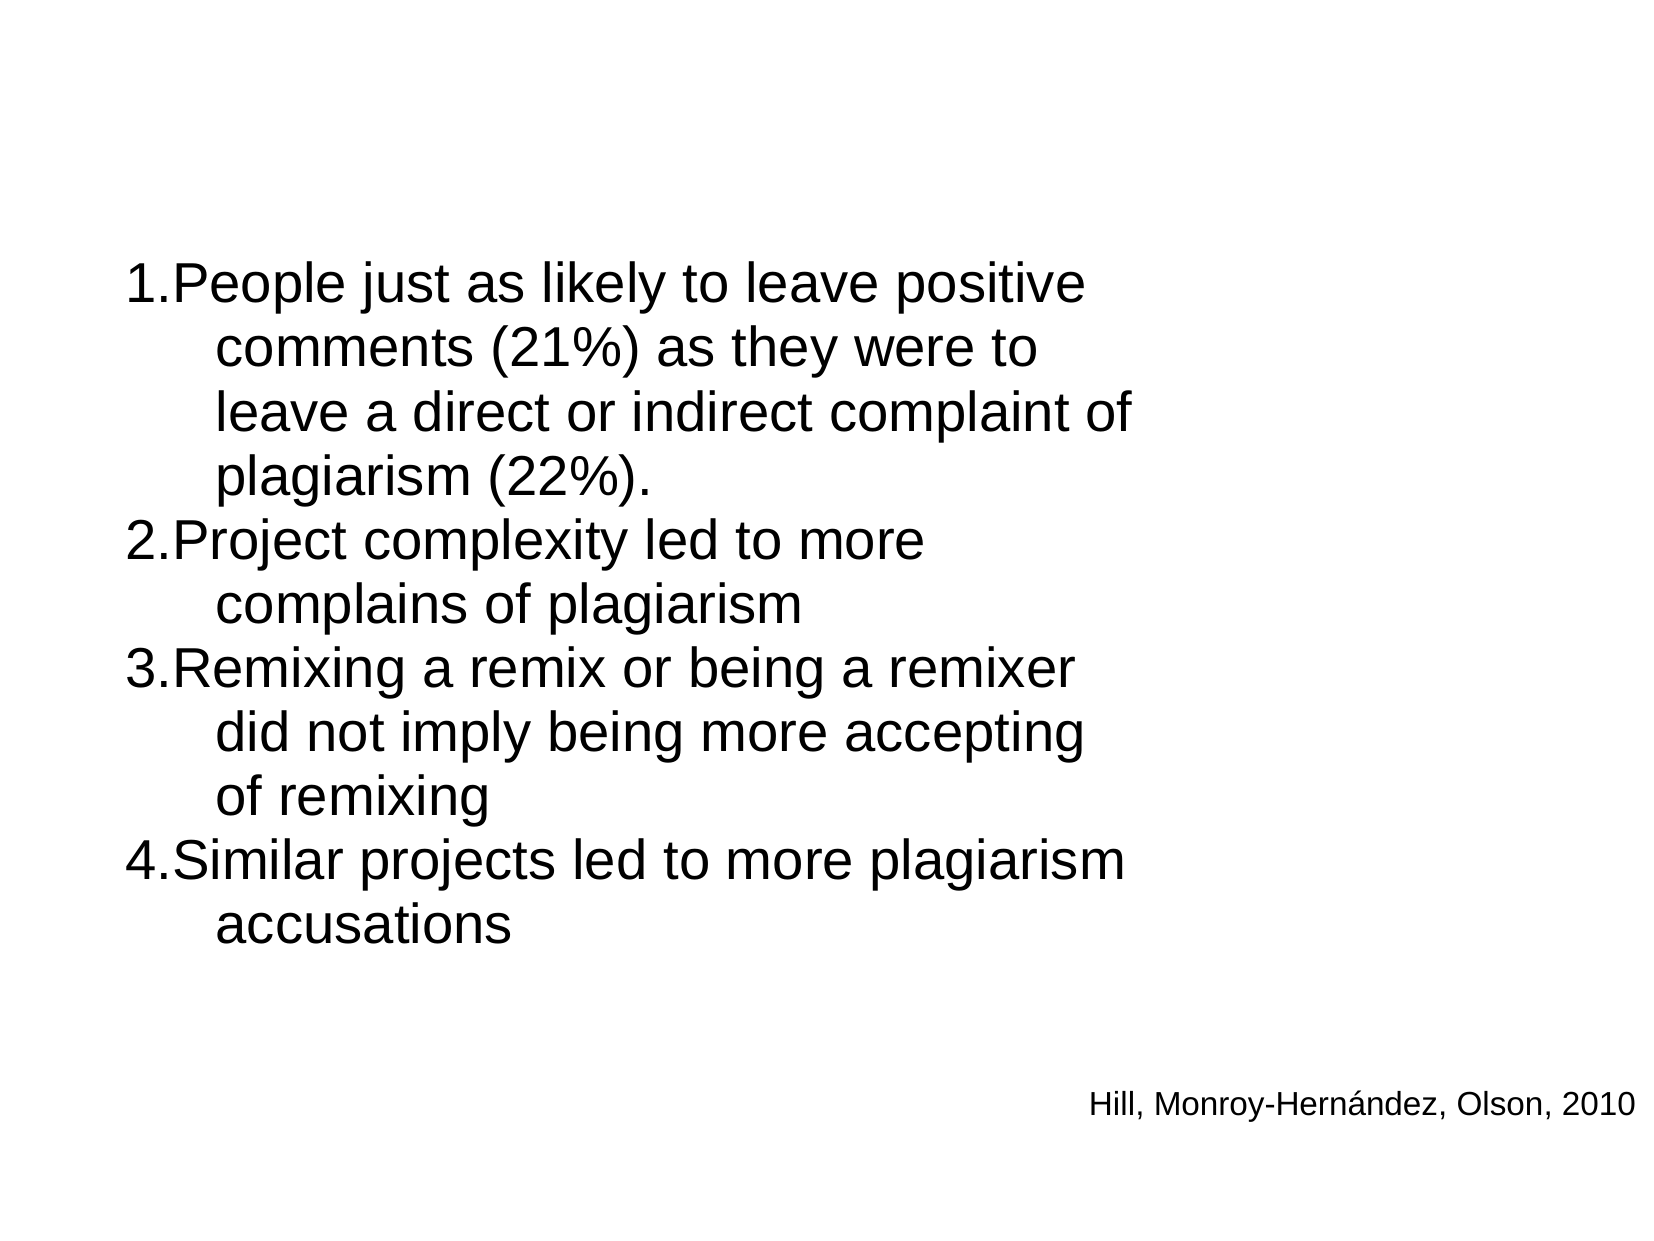

People just as likely to leave positive comments (21%) as they were to leave a direct or indirect complaint of plagiarism (22%).
Project complexity led to more complains of plagiarism
Remixing a remix or being a remixer did not imply being more accepting of remixing
Similar projects led to more plagiarism accusations
Hill, Monroy-Hernández, Olson, 2010